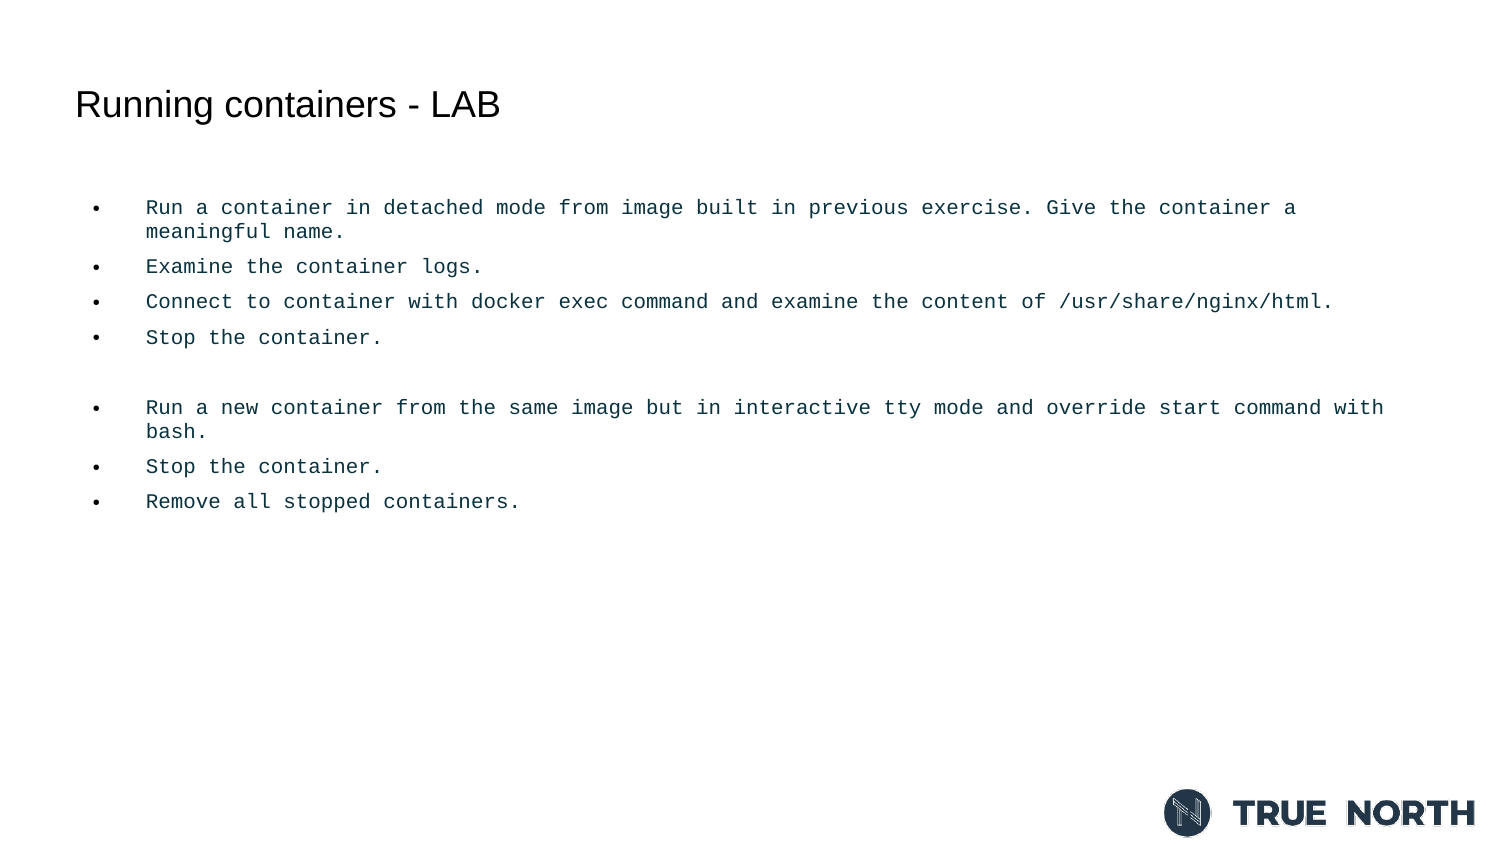

# Running containers - LAB
Run a container in detached mode from image built in previous exercise. Give the container a meaningful name.
Examine the container logs.
Connect to container with docker exec command and examine the content of /usr/share/nginx/html.
Stop the container.
Run a new container from the same image but in interactive tty mode and override start command with bash.
Stop the container.
Remove all stopped containers.